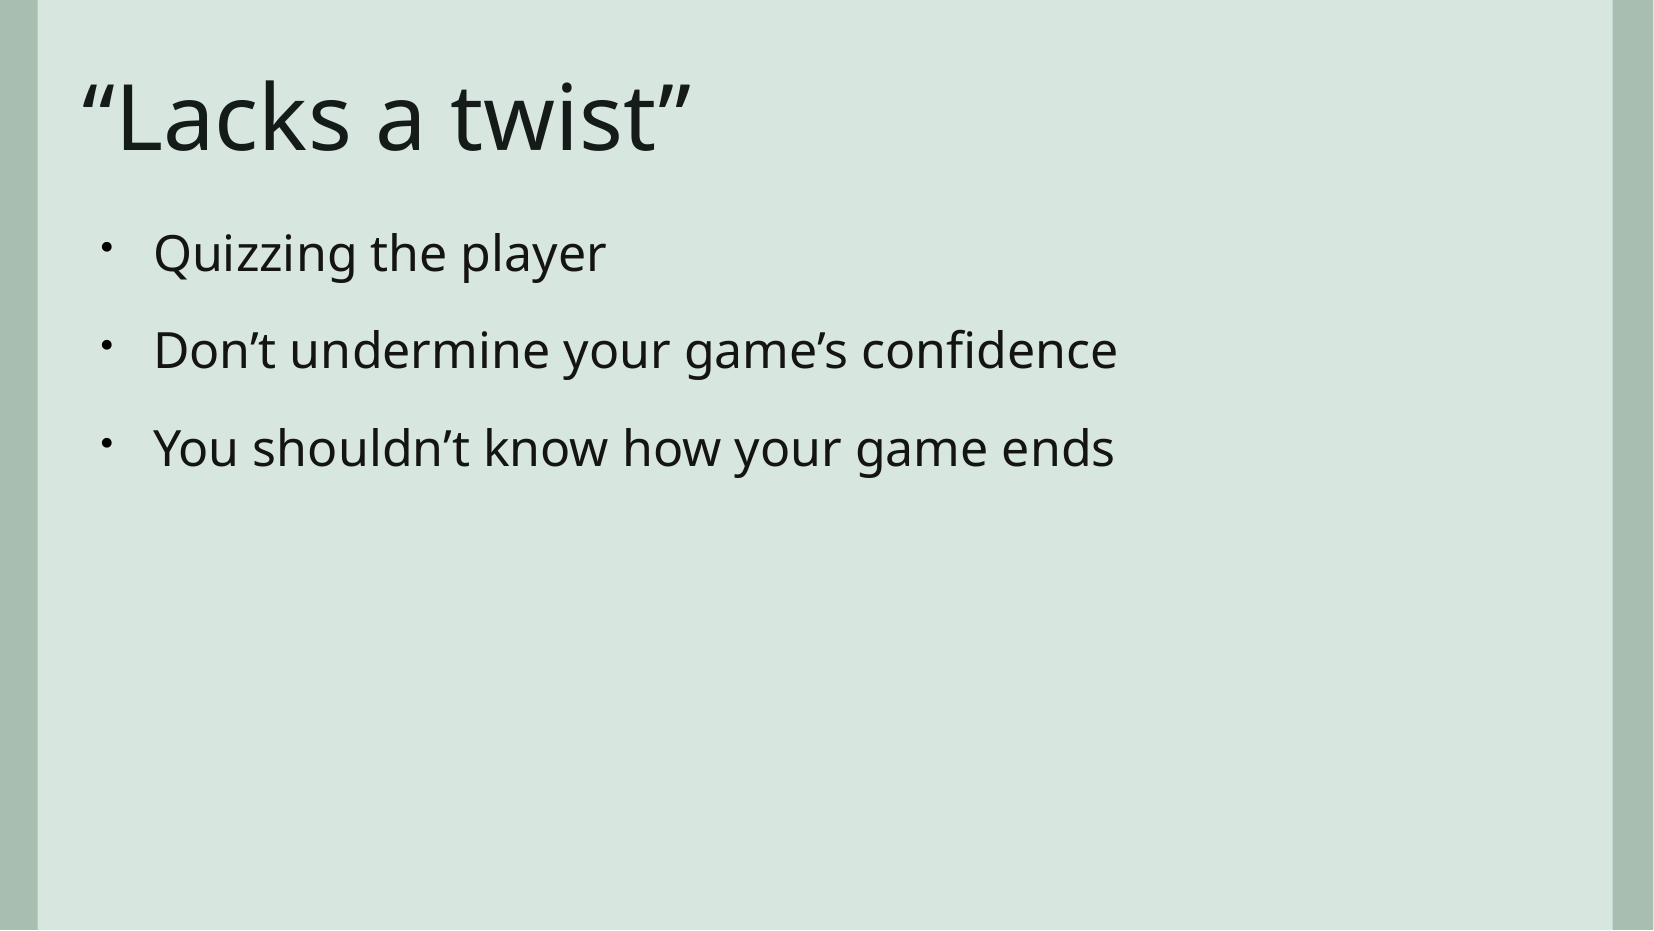

# “Lacks a twist”
Quizzing the player
Don’t undermine your game’s confidence
You shouldn’t know how your game ends